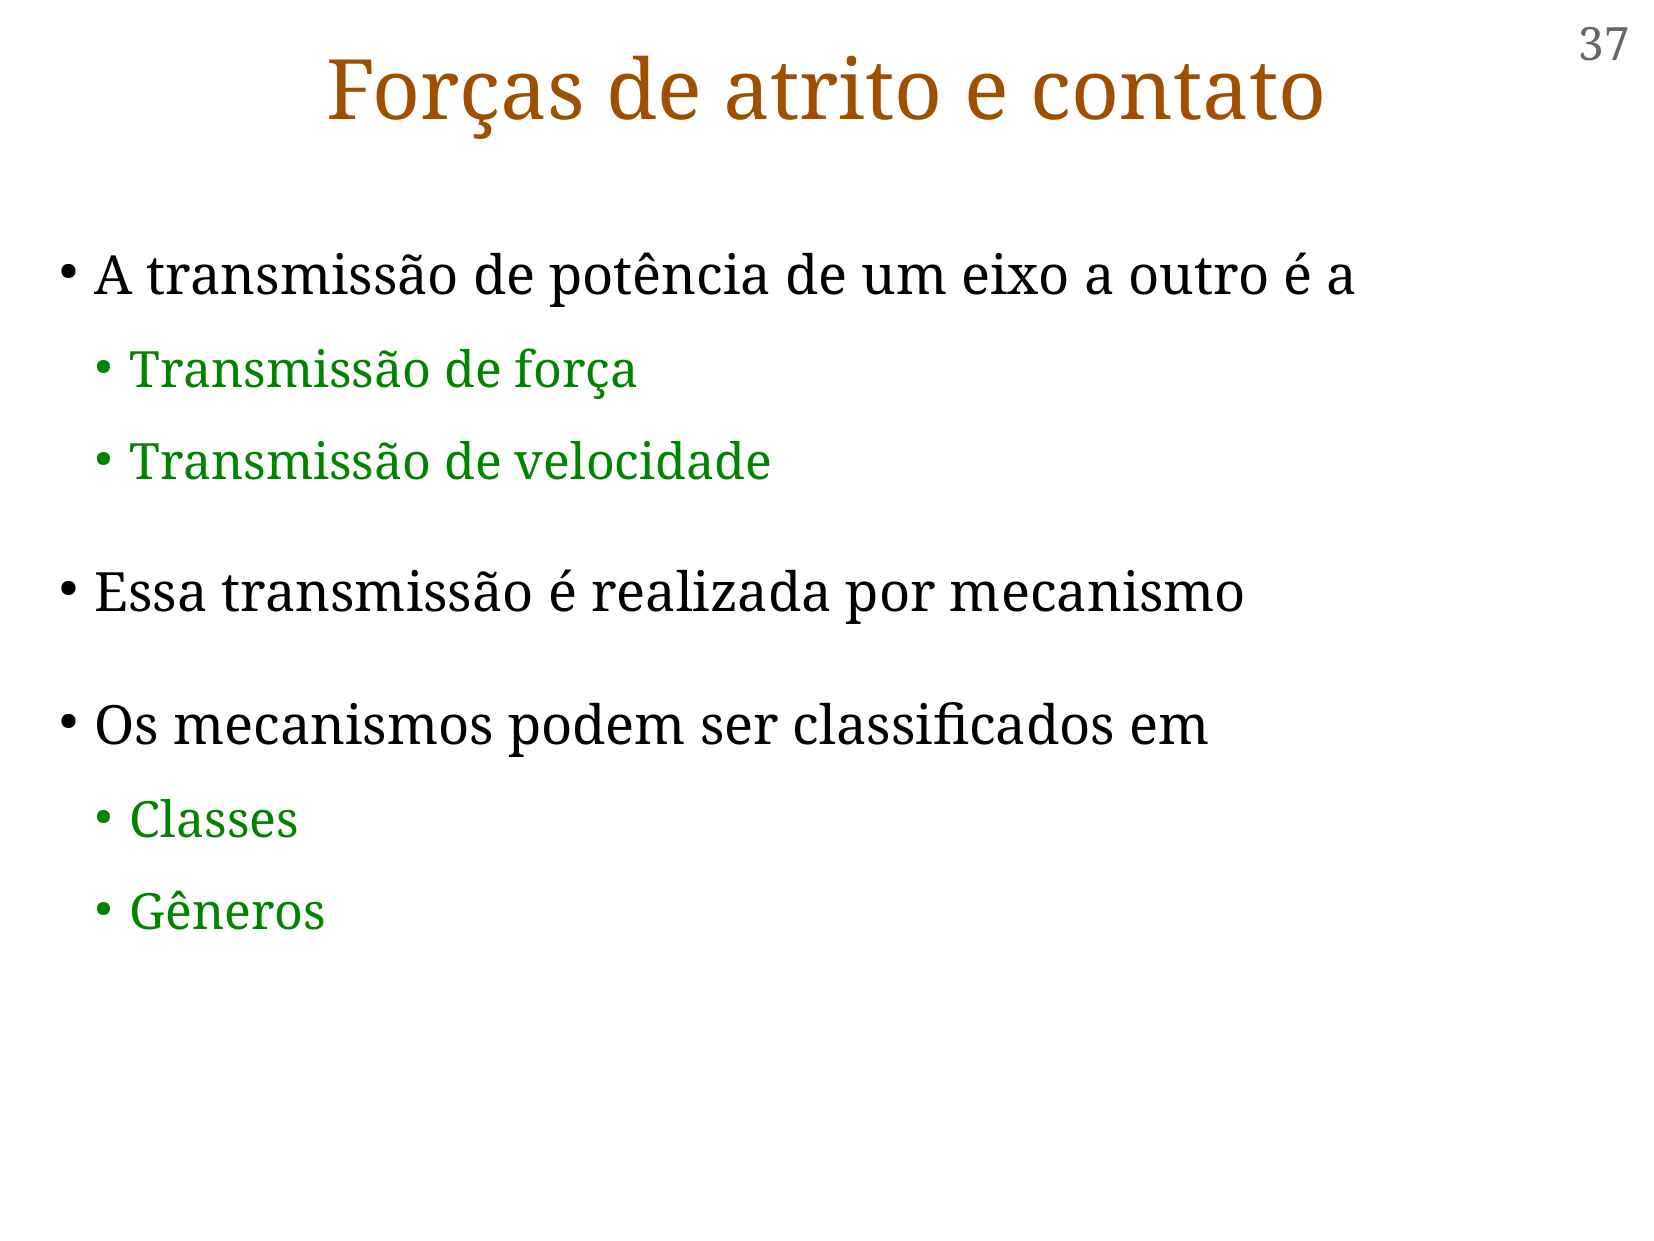

37
# Forças de atrito e contato
A transmissão de potência de um eixo a outro é a
Transmissão de força
Transmissão de velocidade
Essa transmissão é realizada por mecanismo
Os mecanismos podem ser classificados em
Classes
Gêneros